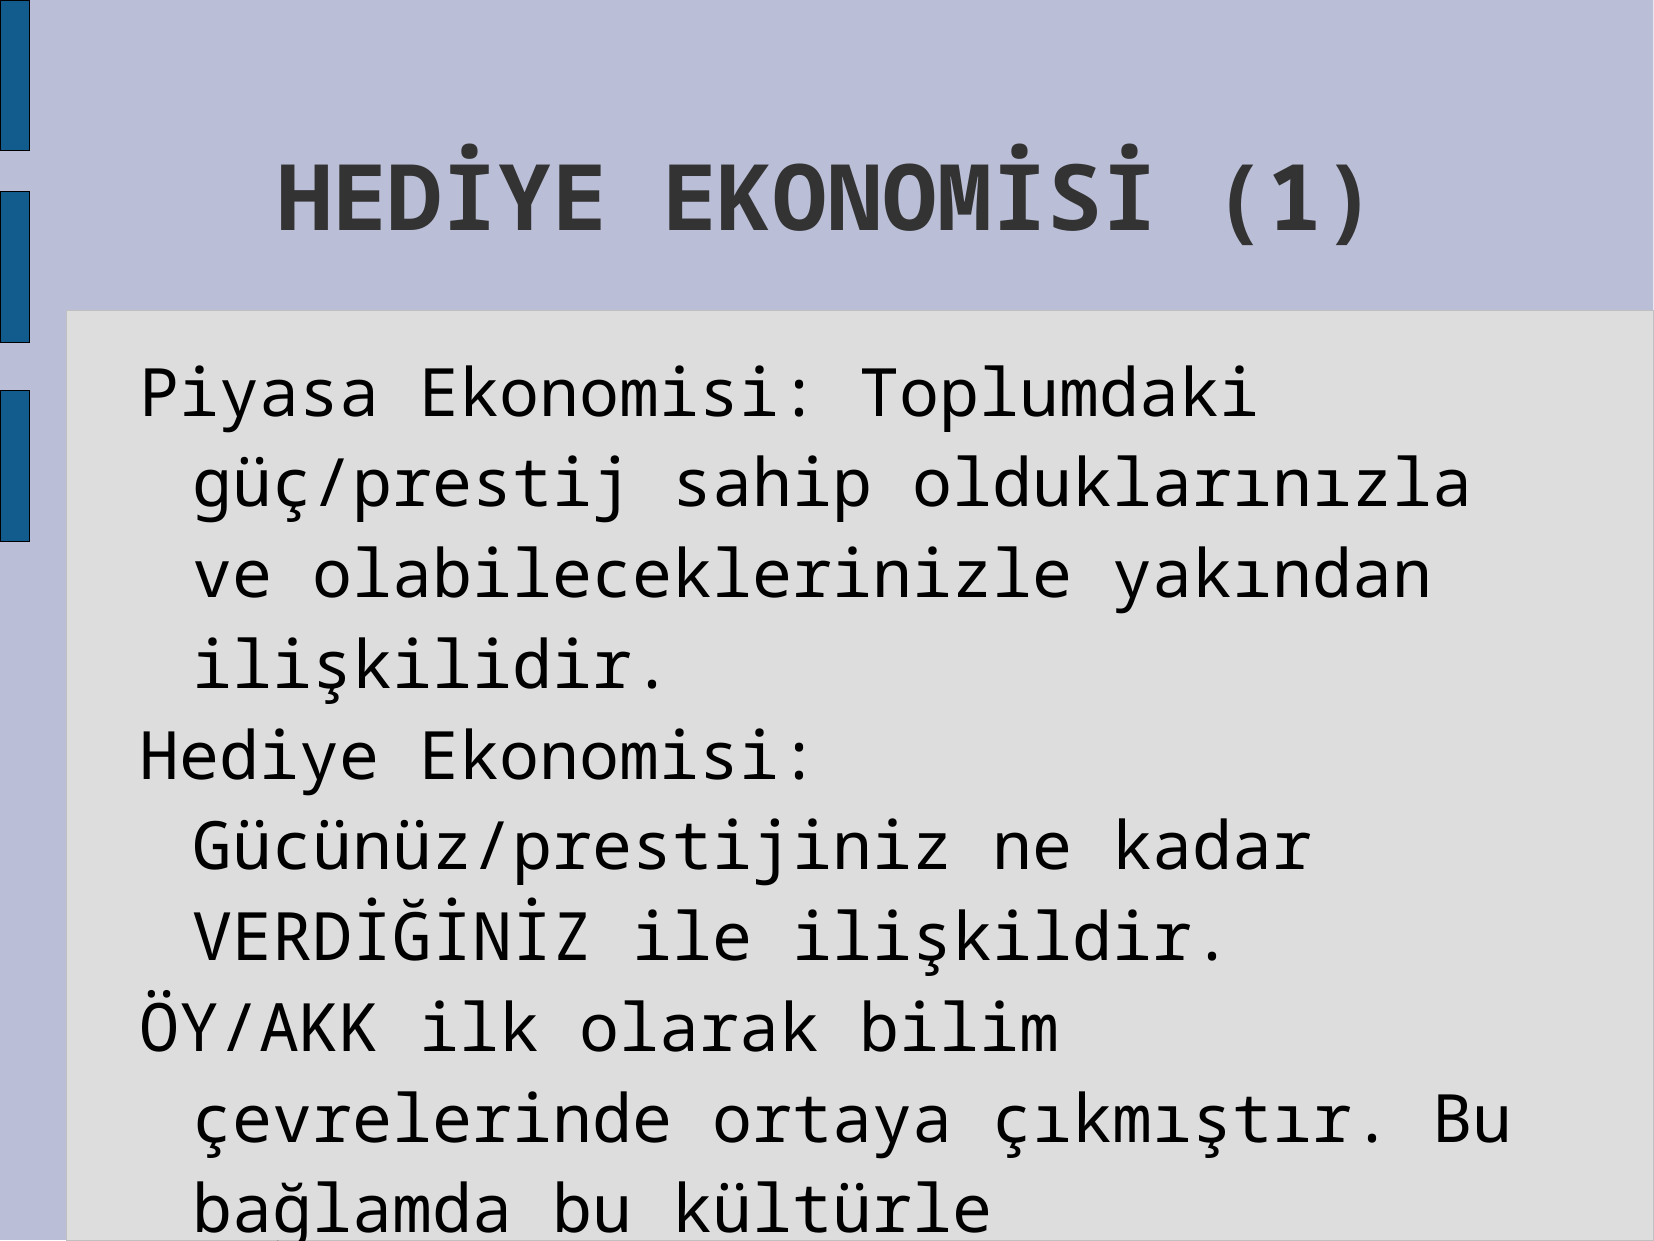

# HEDİYE EKONOMİSİ (1)
Piyasa Ekonomisi: Toplumdaki güç/prestij sahip olduklarınızla ve olabileceklerinizle yakından ilişkilidir.
Hediye Ekonomisi: Gücünüz/prestijiniz ne kadar VERDİĞİNİZ ile ilişkildir.
ÖY/AKK ilk olarak bilim çevrelerinde ortaya çıkmıştır. Bu bağlamda bu kültürle bağlantılıdır.